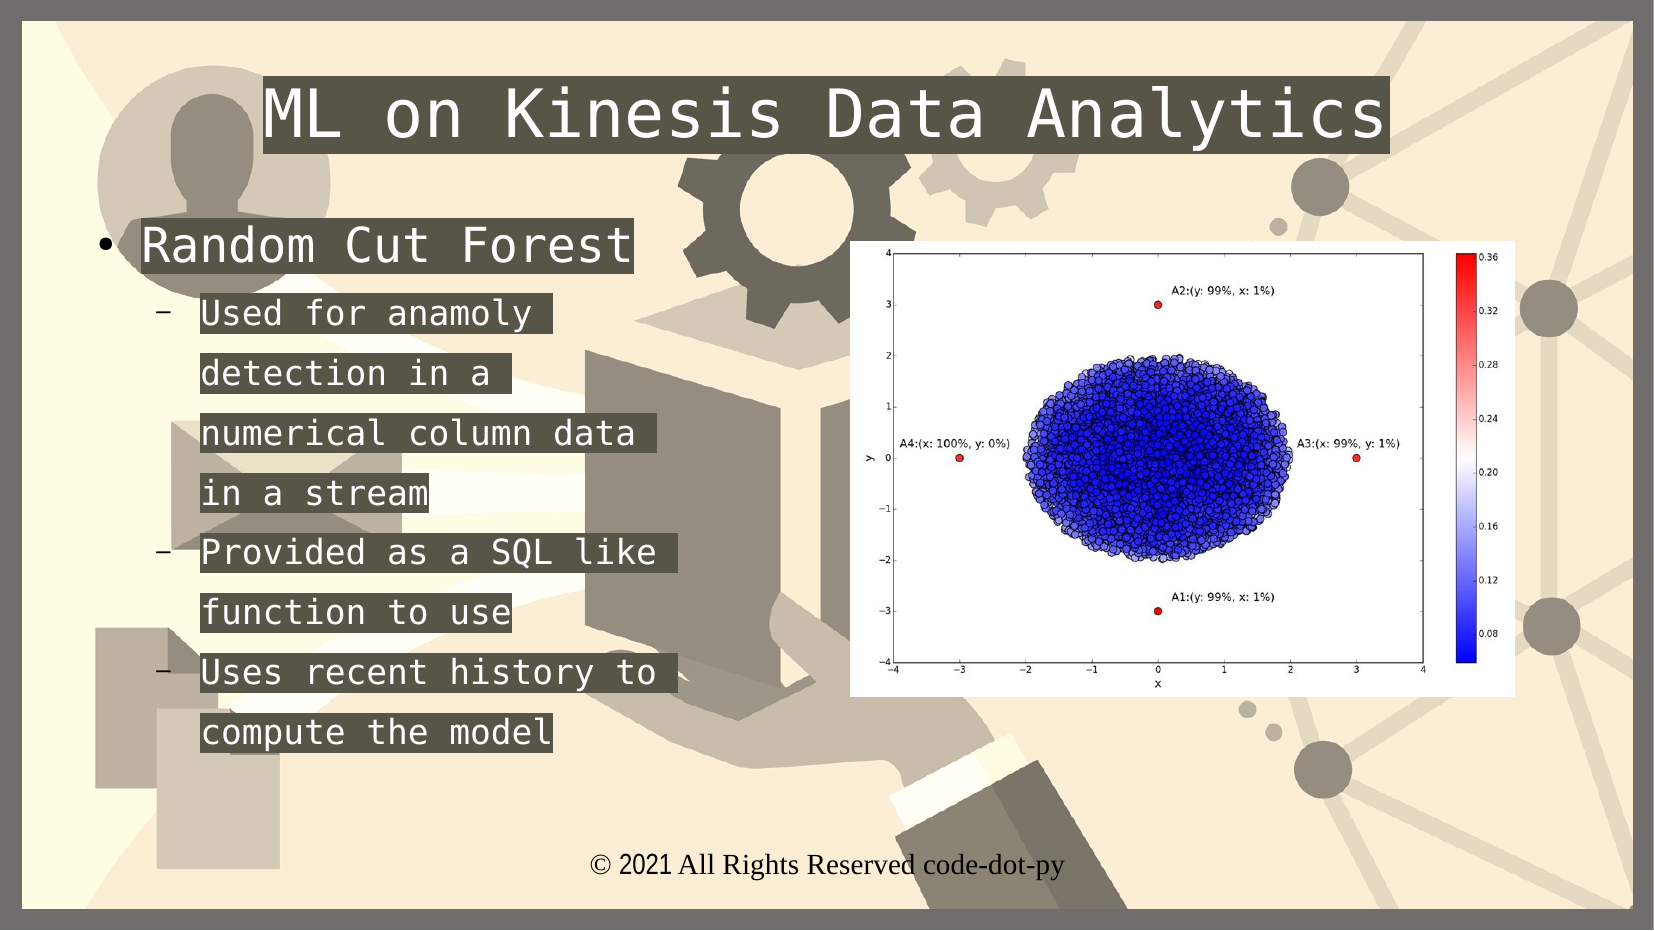

# ML on Kinesis Data Analytics
Random Cut Forest
Used for anamoly
detection in a
numerical column data
in a stream
Provided as a SQL like
function to use
Uses recent history to
compute the model